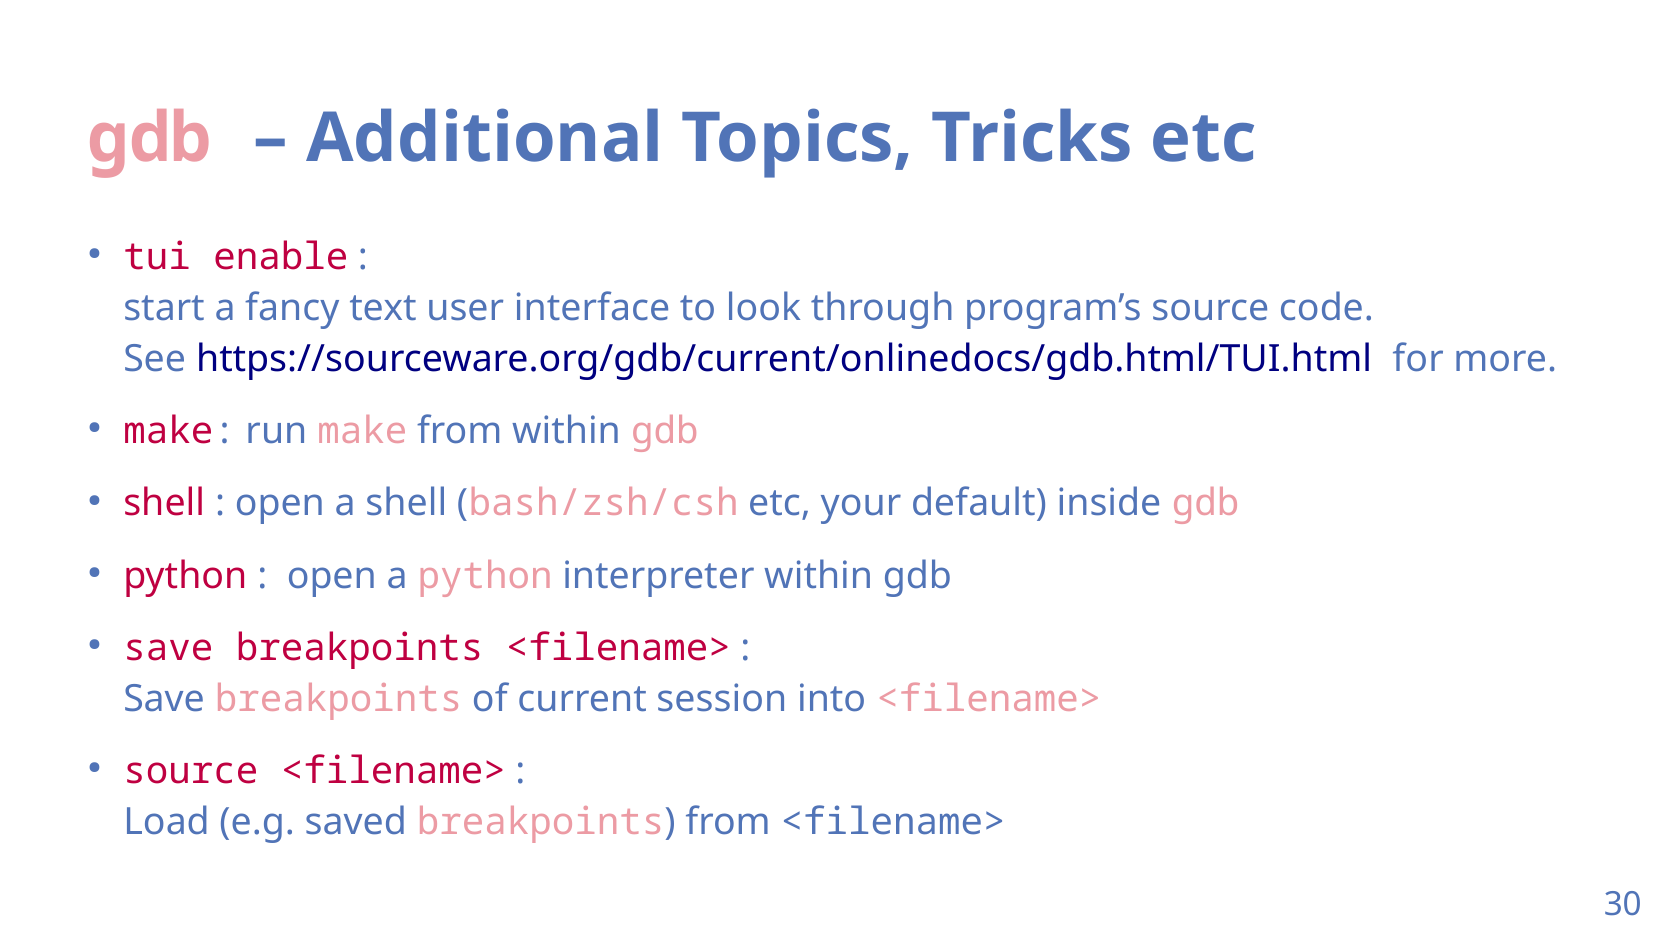

# gdb – Additional Topics, Tricks etc
tui enable :
start a fancy text user interface to look through program’s source code.
See https://sourceware.org/gdb/current/onlinedocs/gdb.html/TUI.html for more.
make: run make from within gdb
shell : open a shell (bash/zsh/csh etc, your default) inside gdb
python : open a python interpreter within gdb
save breakpoints <filename> :
Save breakpoints of current session into <filename>
source <filename> :
Load (e.g. saved breakpoints) from <filename>
30